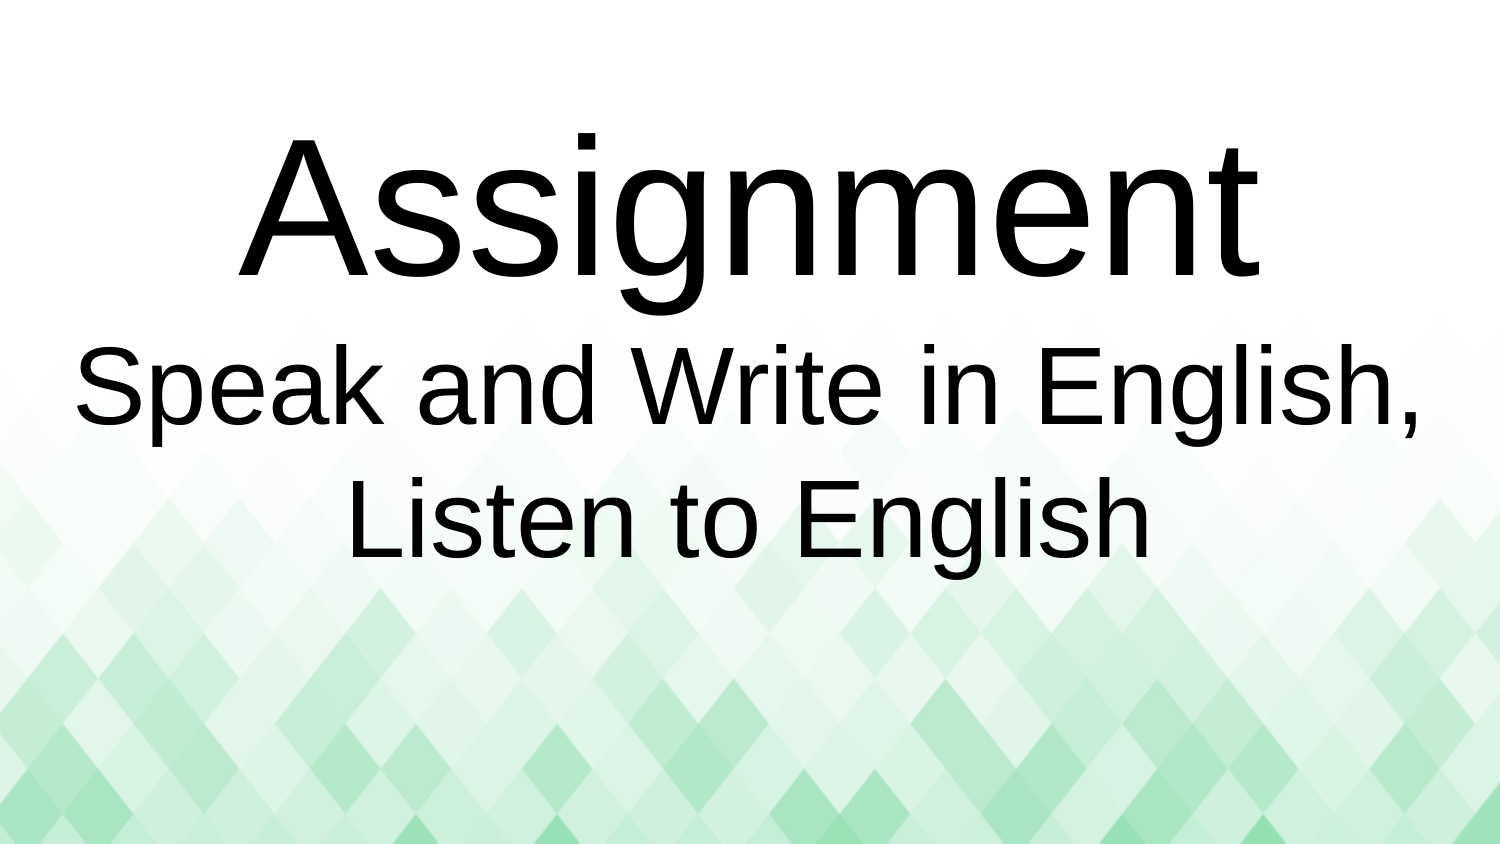

# Assignment Speak and Write in English, Listen to English